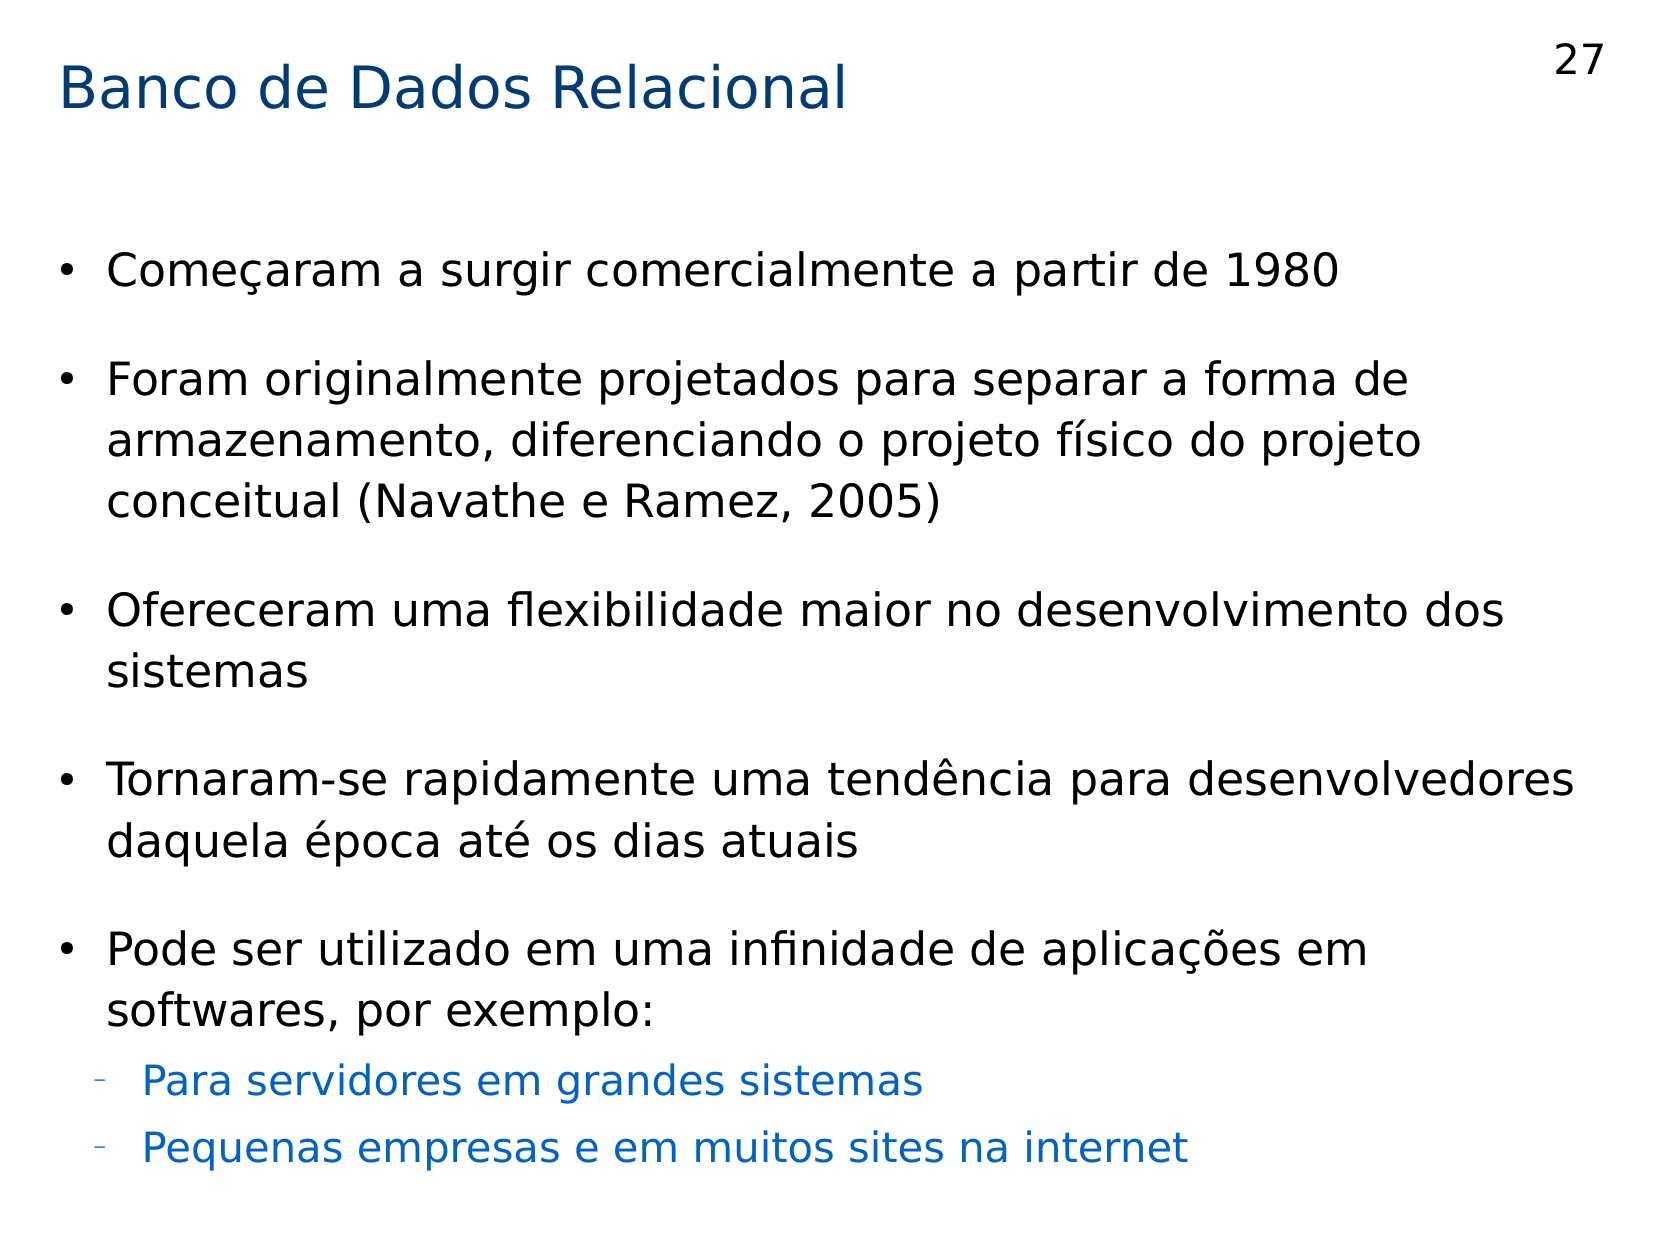

# Banco de Dados Relacional
27
Começaram a surgir comercialmente a partir de 1980
Foram originalmente projetados para separar a forma de armazenamento, diferenciando o projeto físico do projeto conceitual (Navathe e Ramez, 2005)
Ofereceram uma flexibilidade maior no desenvolvimento dos sistemas
Tornaram-se rapidamente uma tendência para desenvolvedores daquela época até os dias atuais
Pode ser utilizado em uma infinidade de aplicações em softwares, por exemplo:
Para servidores em grandes sistemas
Pequenas empresas e em muitos sites na internet